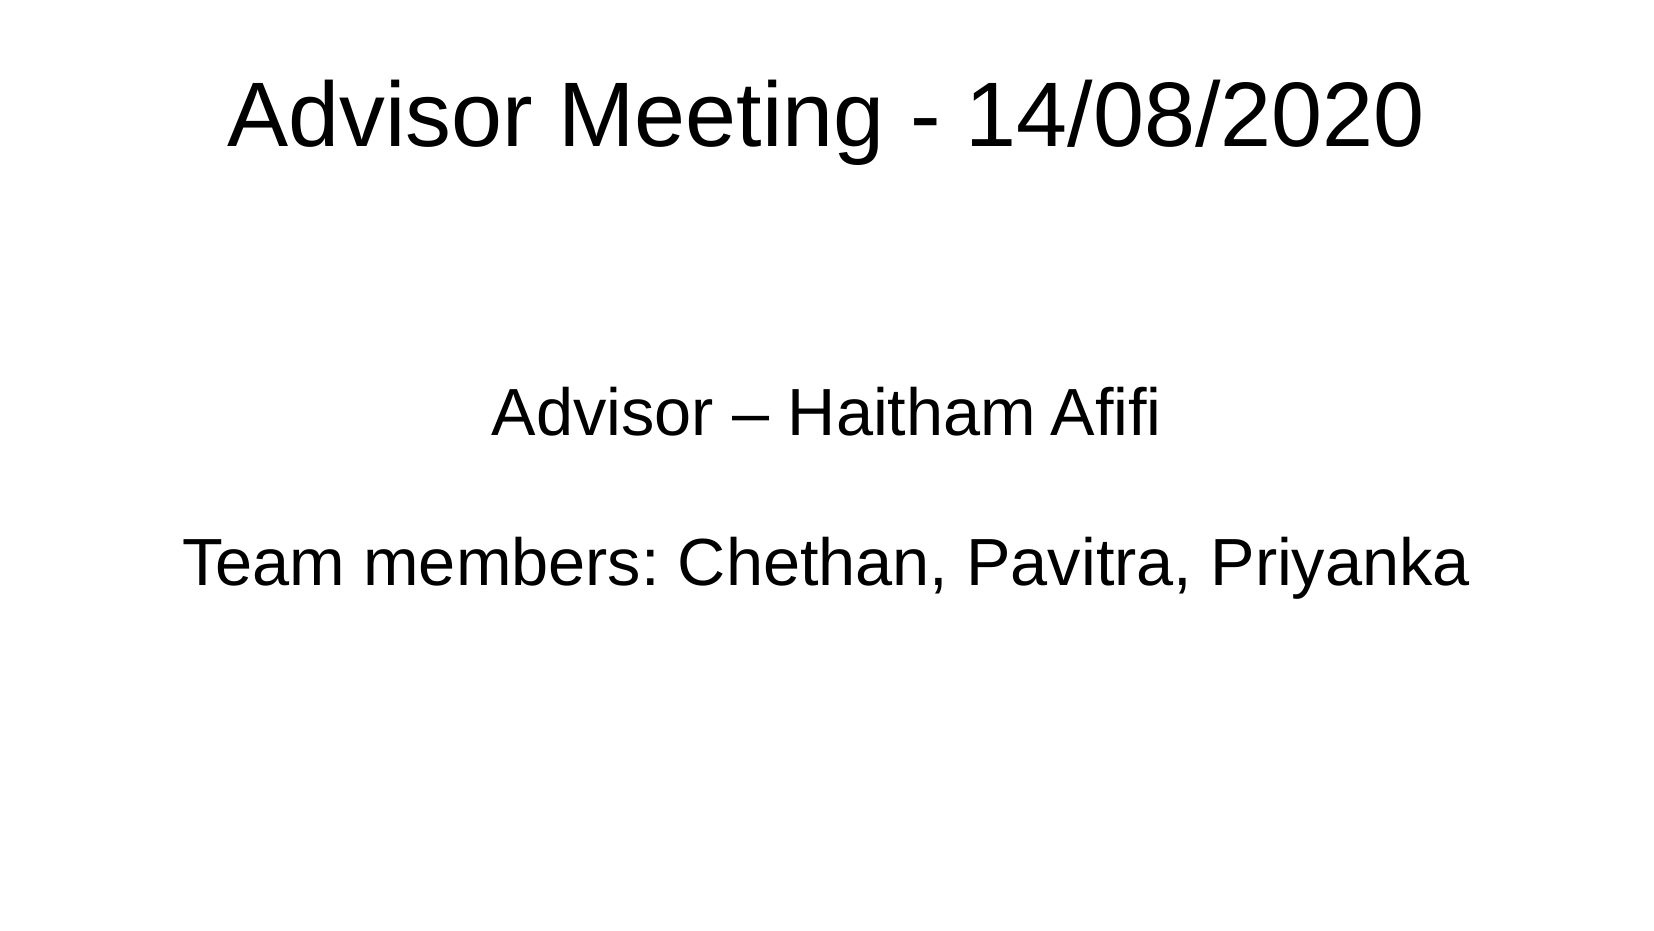

# Advisor Meeting - 14/08/2020
Advisor – Haitham Afifi
Team members: Chethan, Pavitra, Priyanka